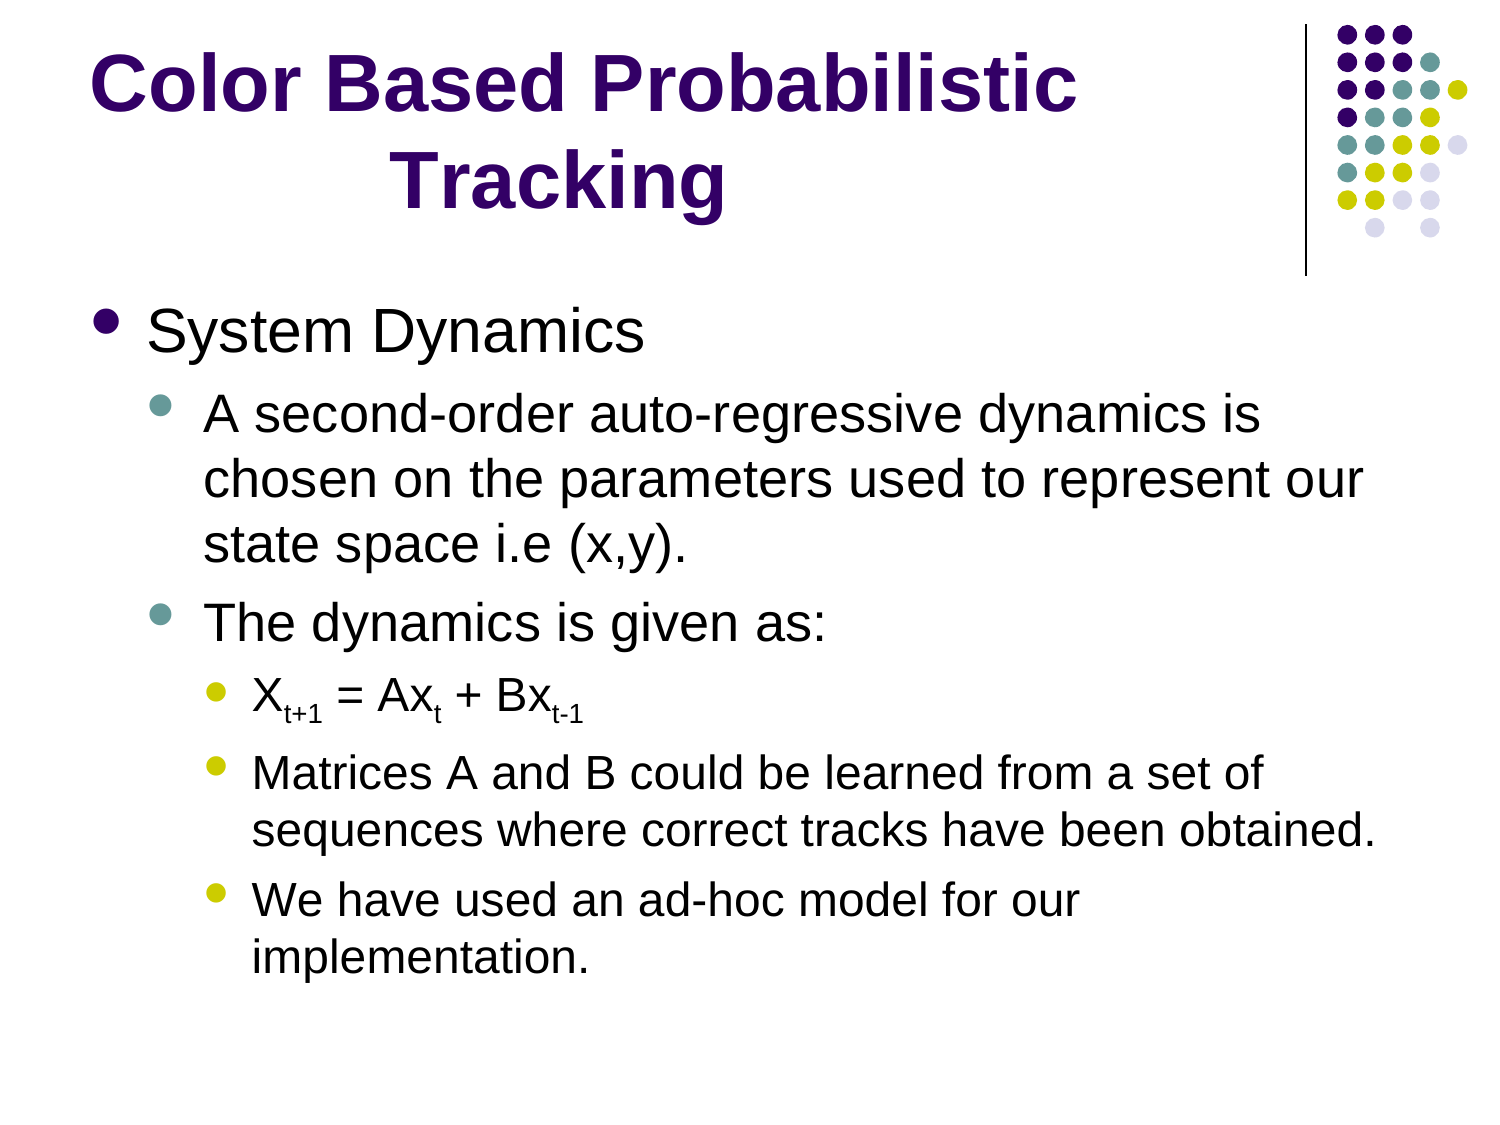

# Color Based Probabilistic 				Tracking
System Dynamics
A second-order auto-regressive dynamics is chosen on the parameters used to represent our state space i.e (x,y).
The dynamics is given as:
Xt+1 = Axt + Bxt-1
Matrices A and B could be learned from a set of sequences where correct tracks have been obtained.
We have used an ad-hoc model for our implementation.